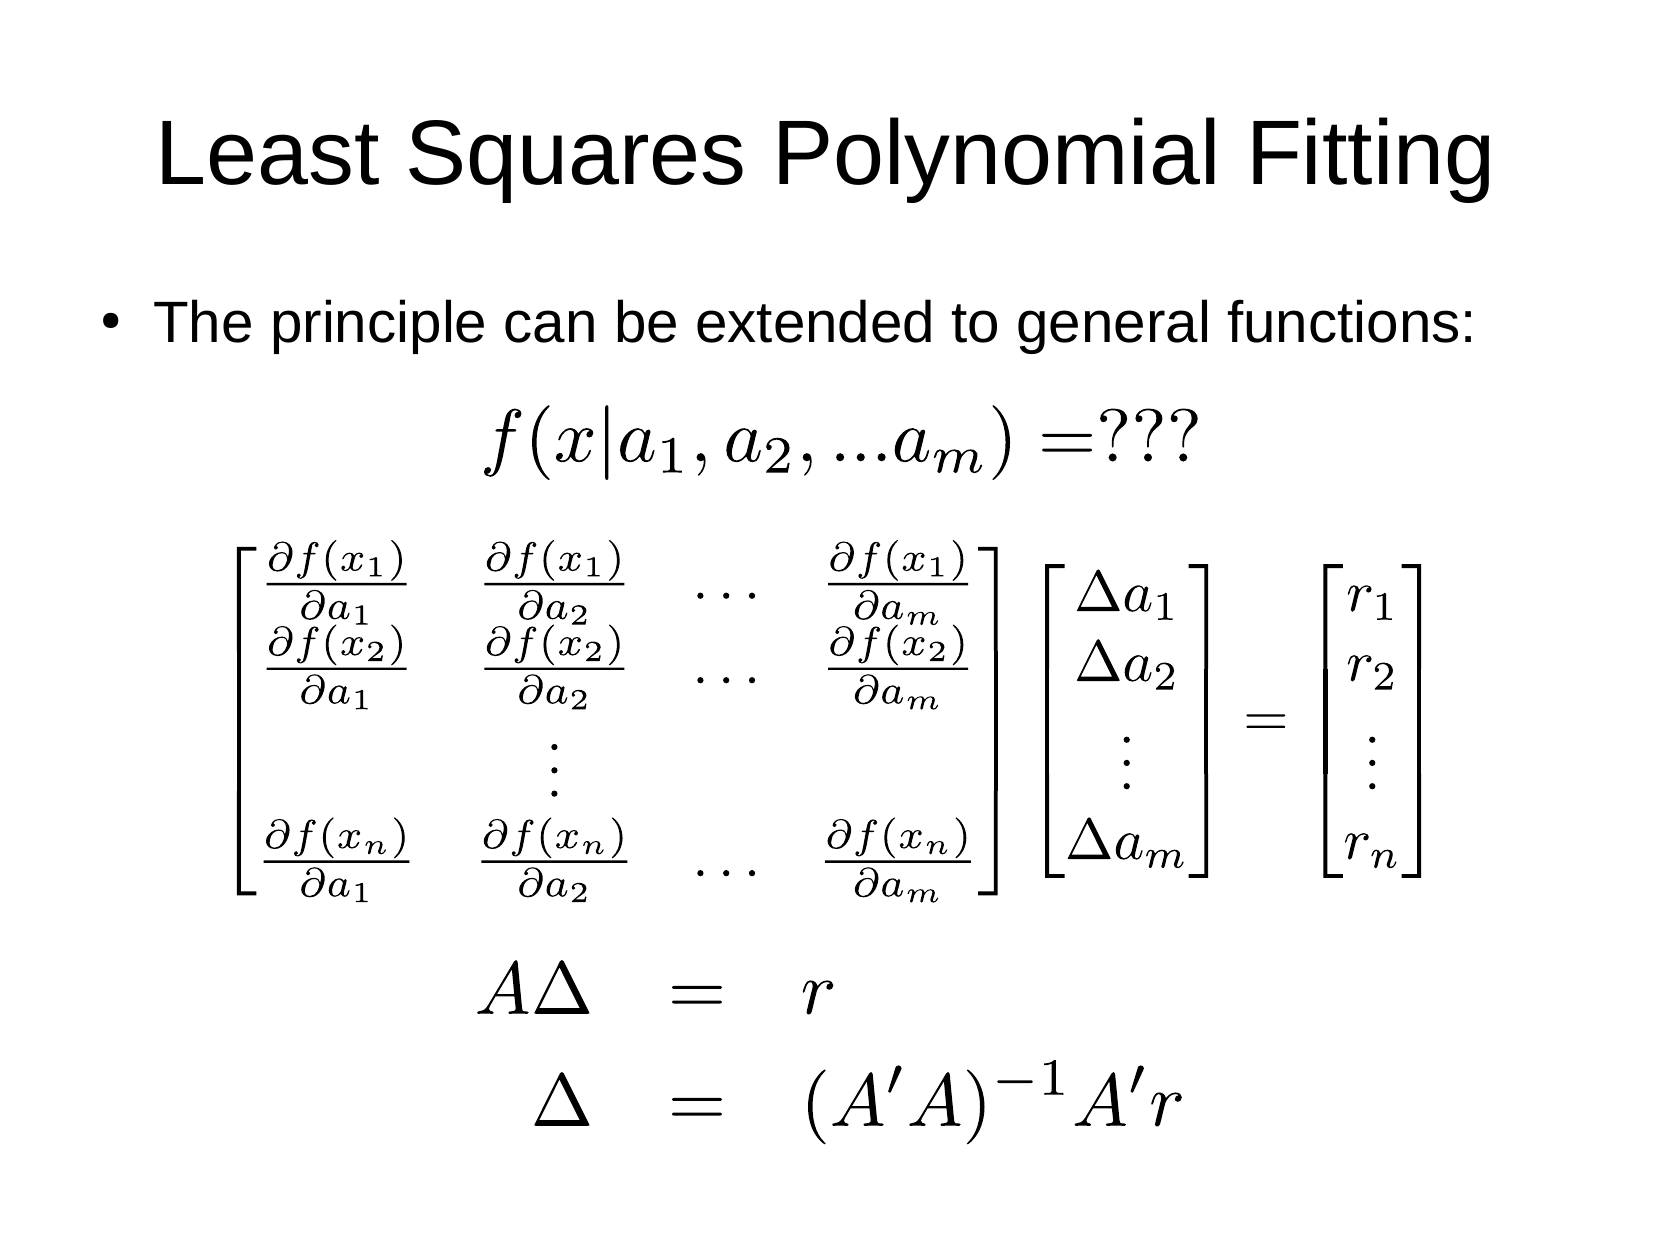

# Least Squares Polynomial Fitting
The principle can be extended to general functions: